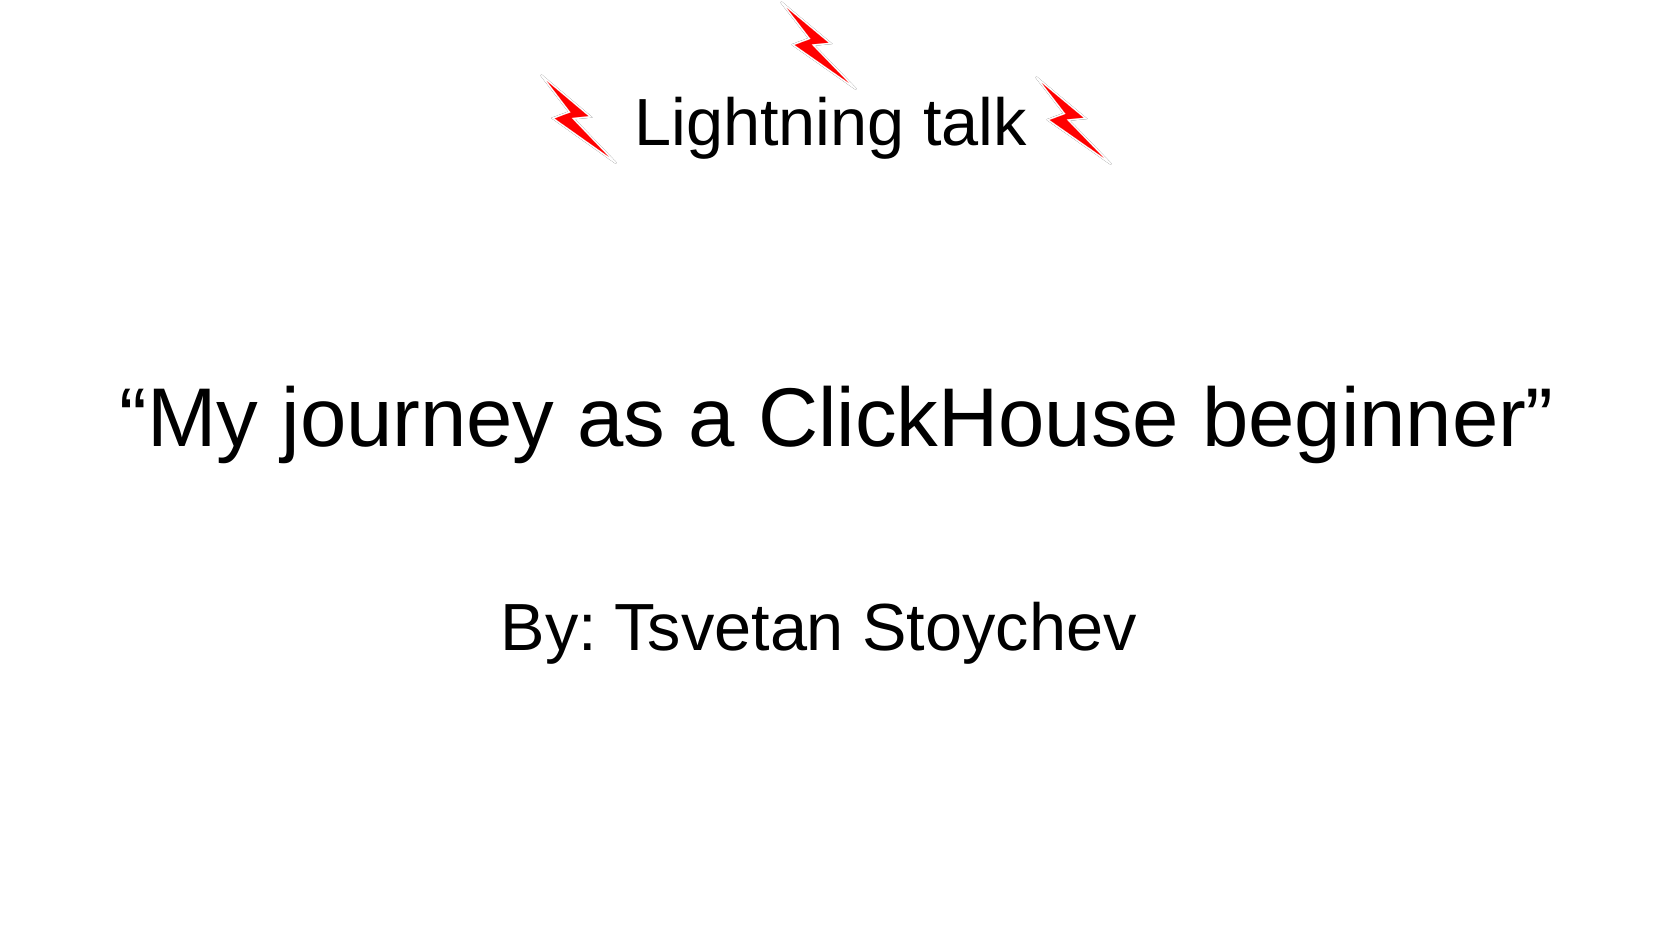

Lightning talk
# “My journey as a ClickHouse beginner”
By: Tsvetan Stoychev